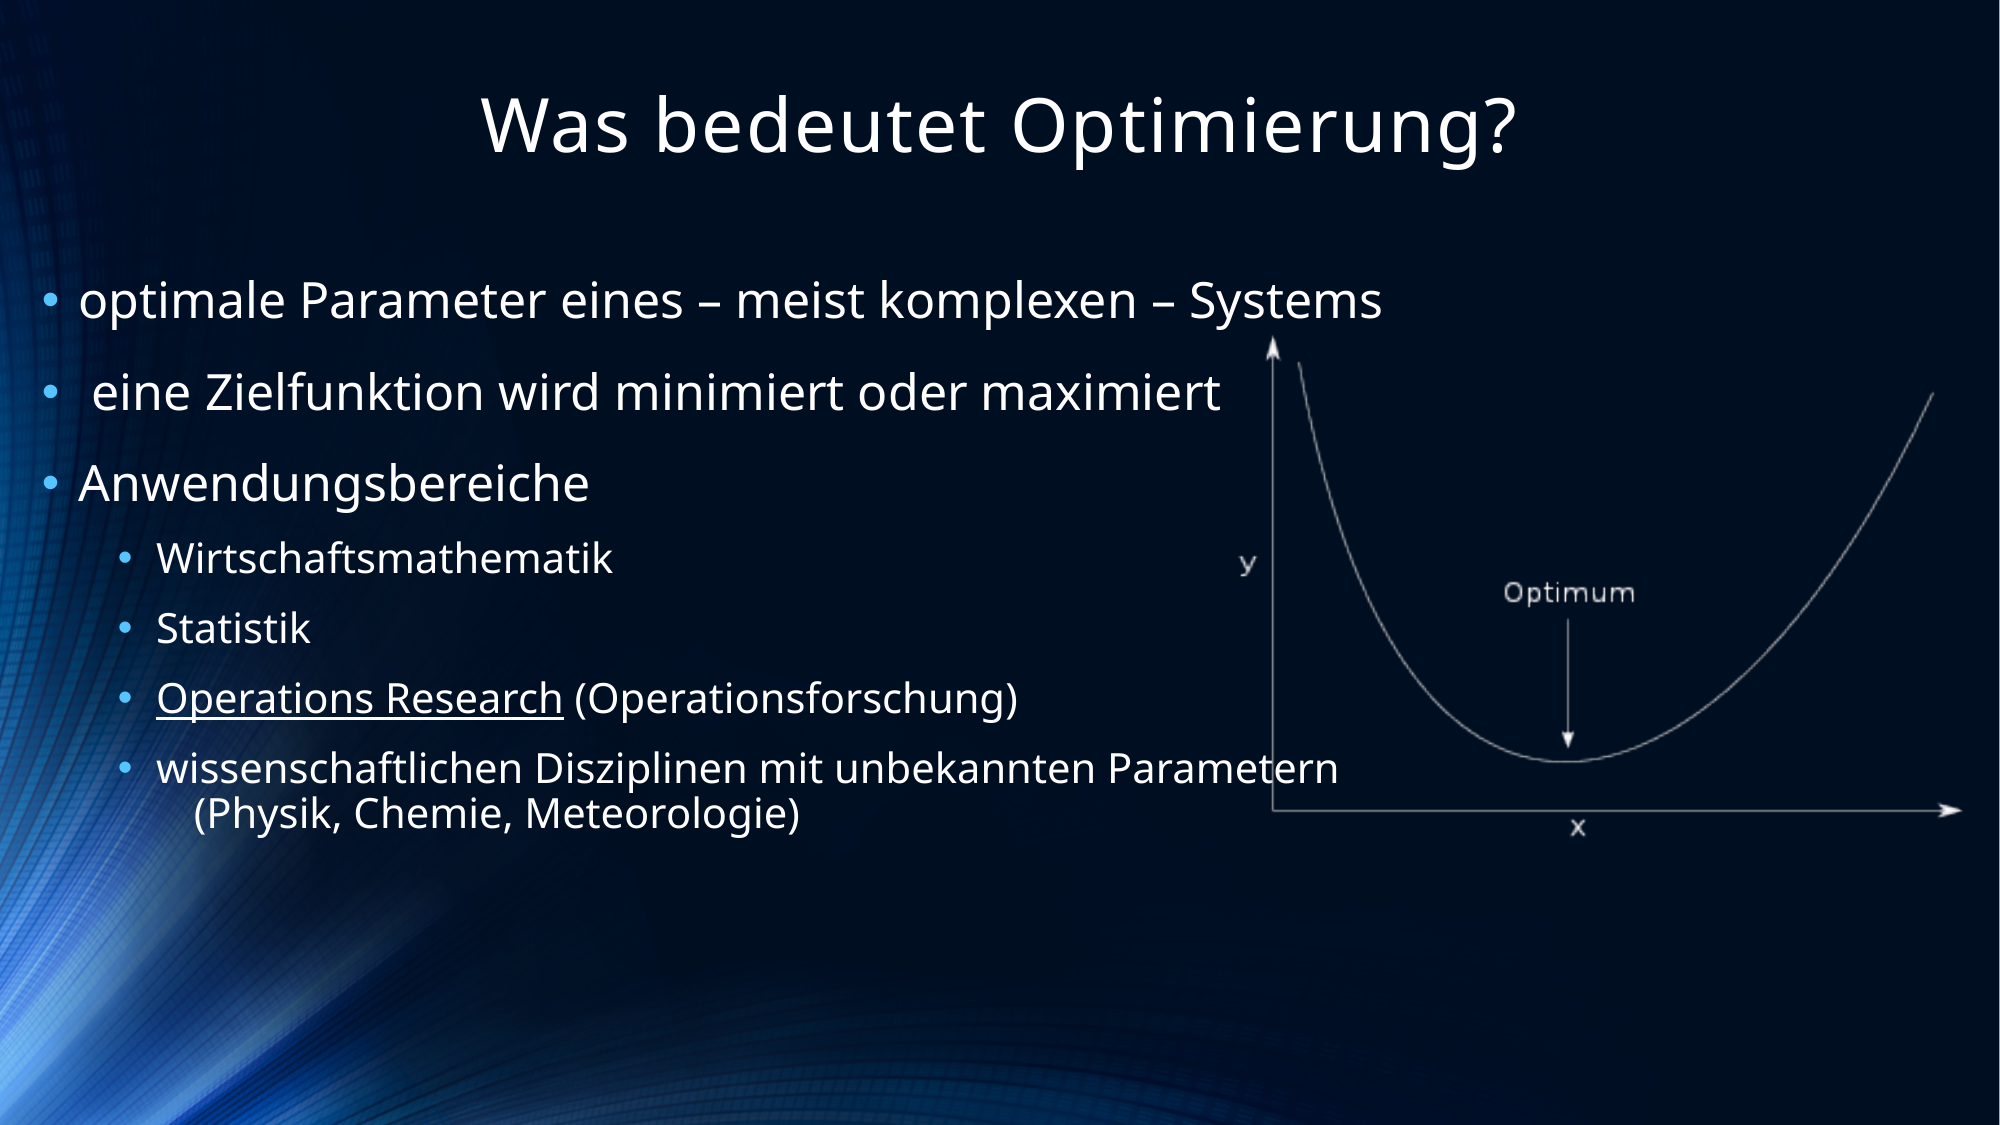

# Was bedeutet Optimierung?
optimale Parameter eines – meist komplexen – Systems
 eine Zielfunktion wird minimiert oder maximiert
Anwendungsbereiche
Wirtschaftsmathematik
Statistik
Operations Research (Operationsforschung)
wissenschaftlichen Disziplinen mit unbekannten Parametern
(Physik, Chemie, Meteorologie)